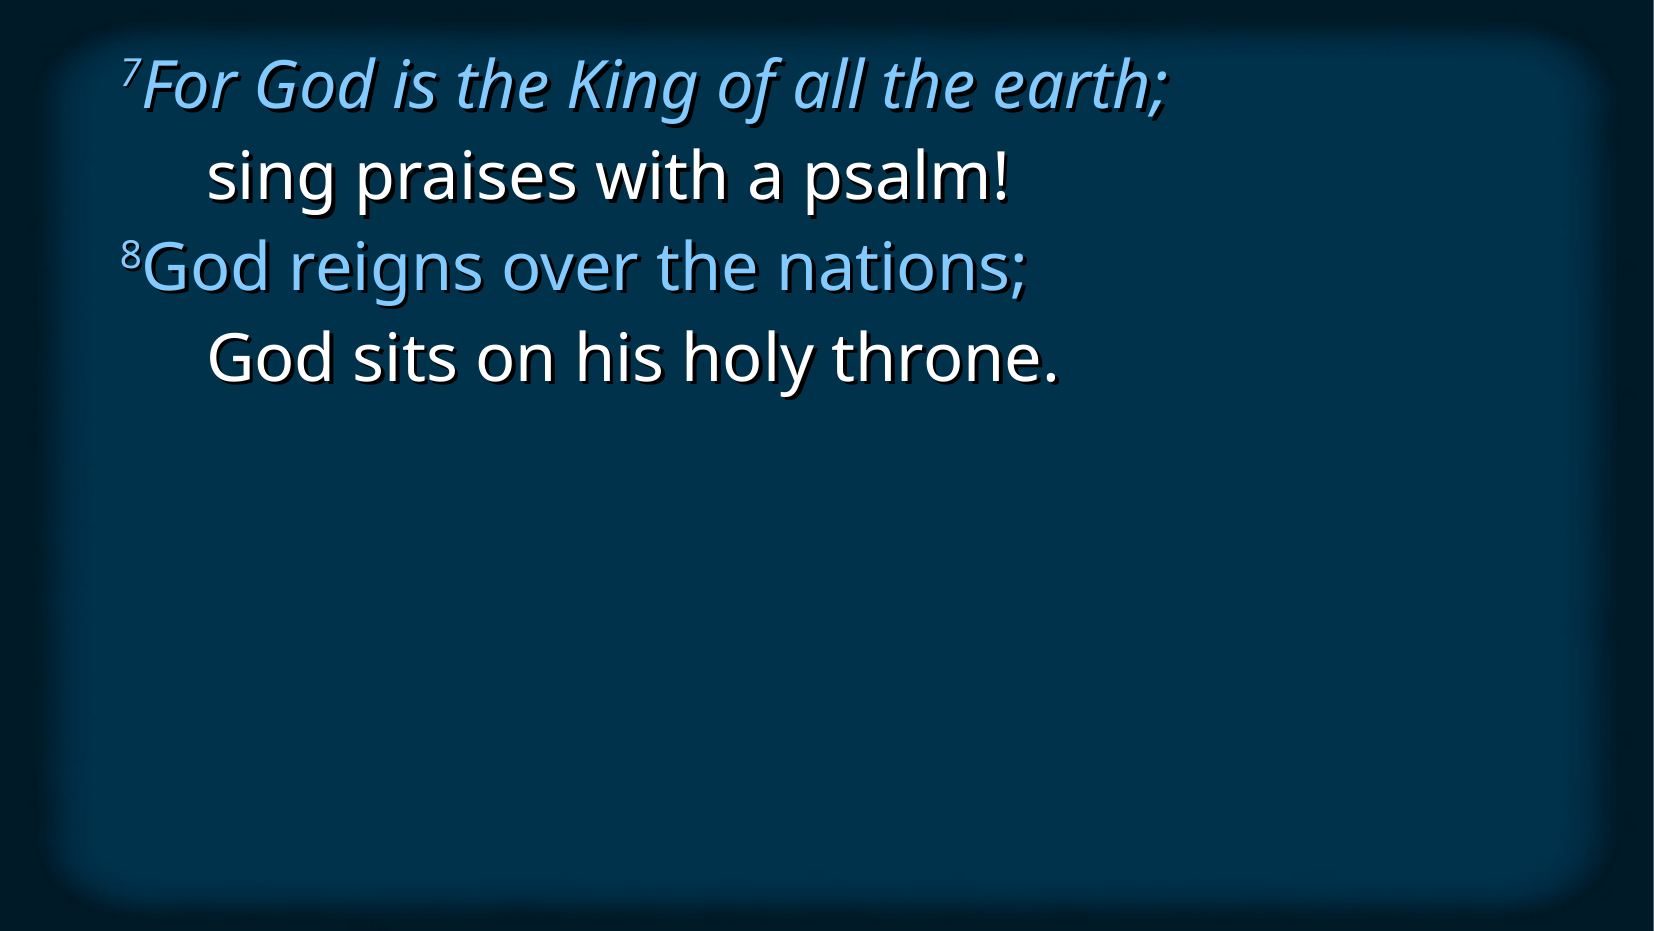

7For God is the King of all the earth;
 sing praises with a psalm!
8God reigns over the nations;
 God sits on his holy throne.